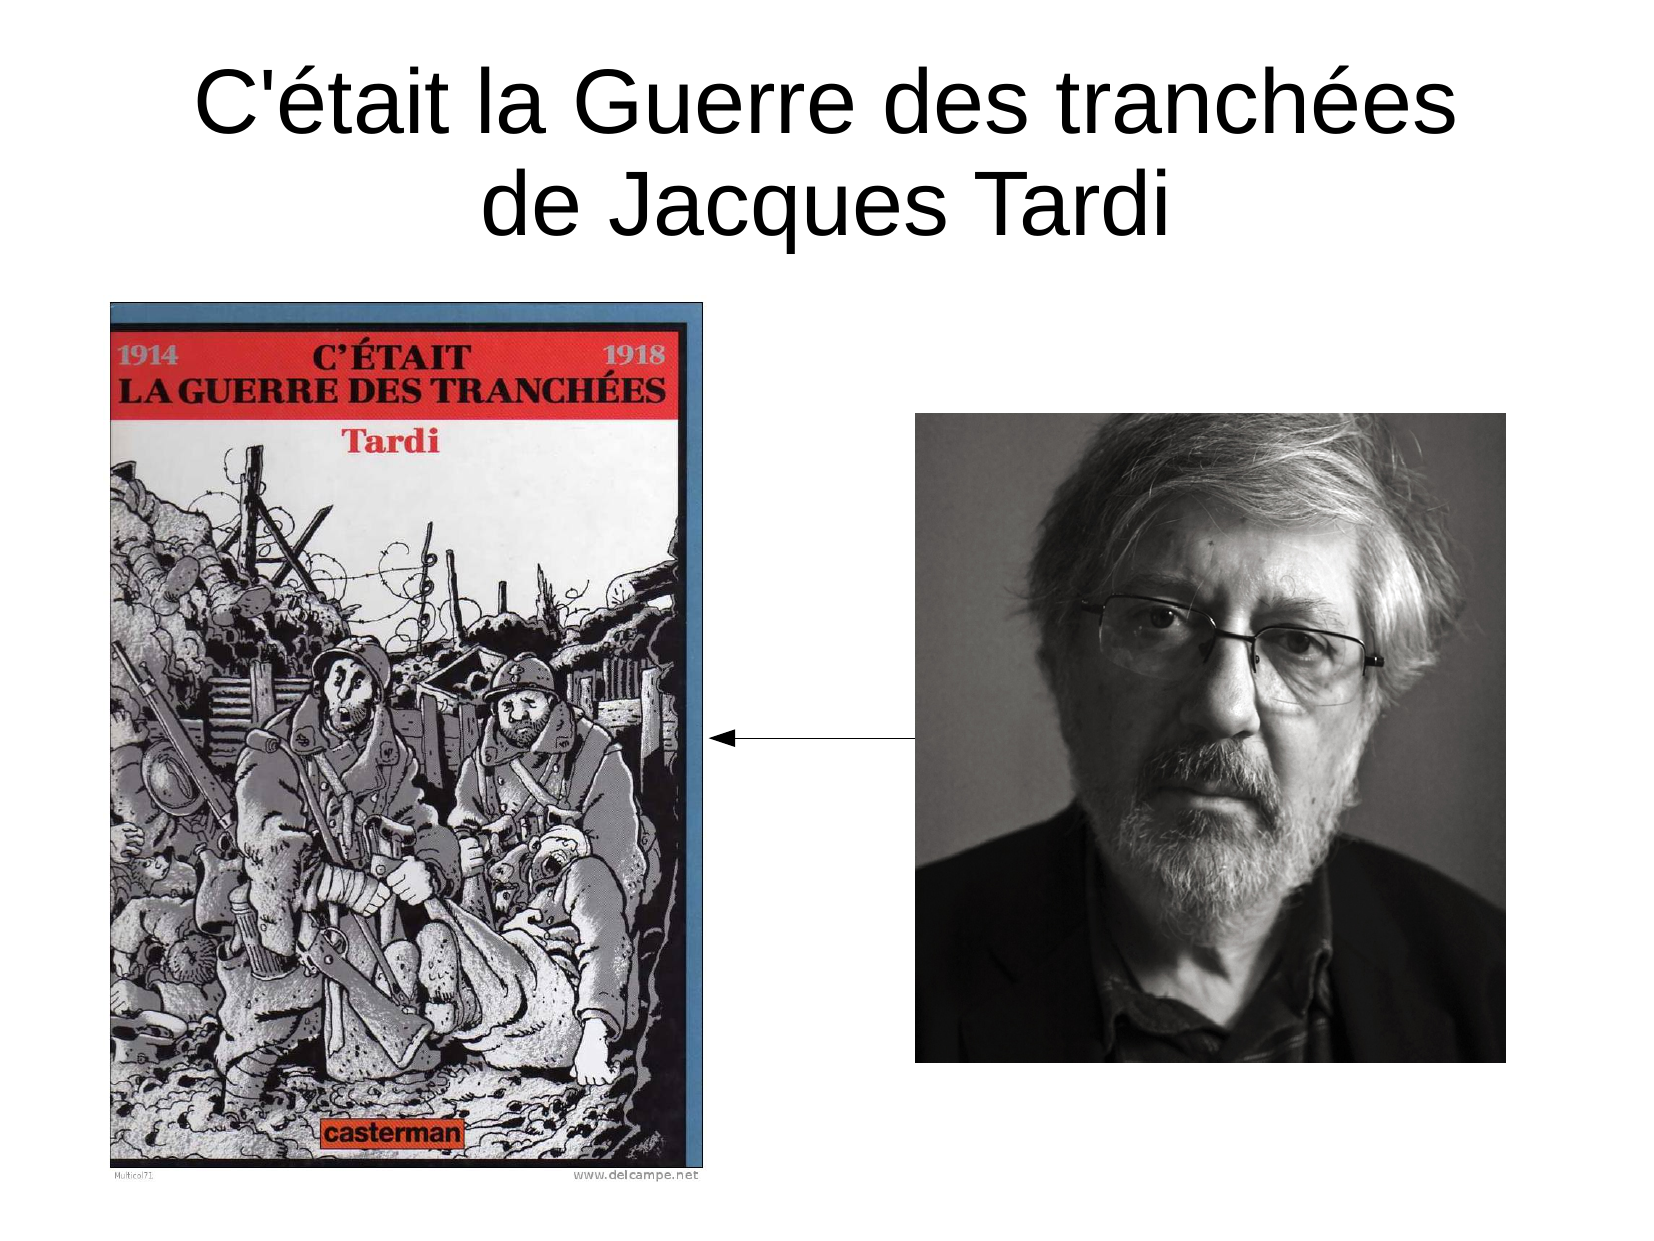

# C'était la Guerre des tranchées de Jacques Tardi